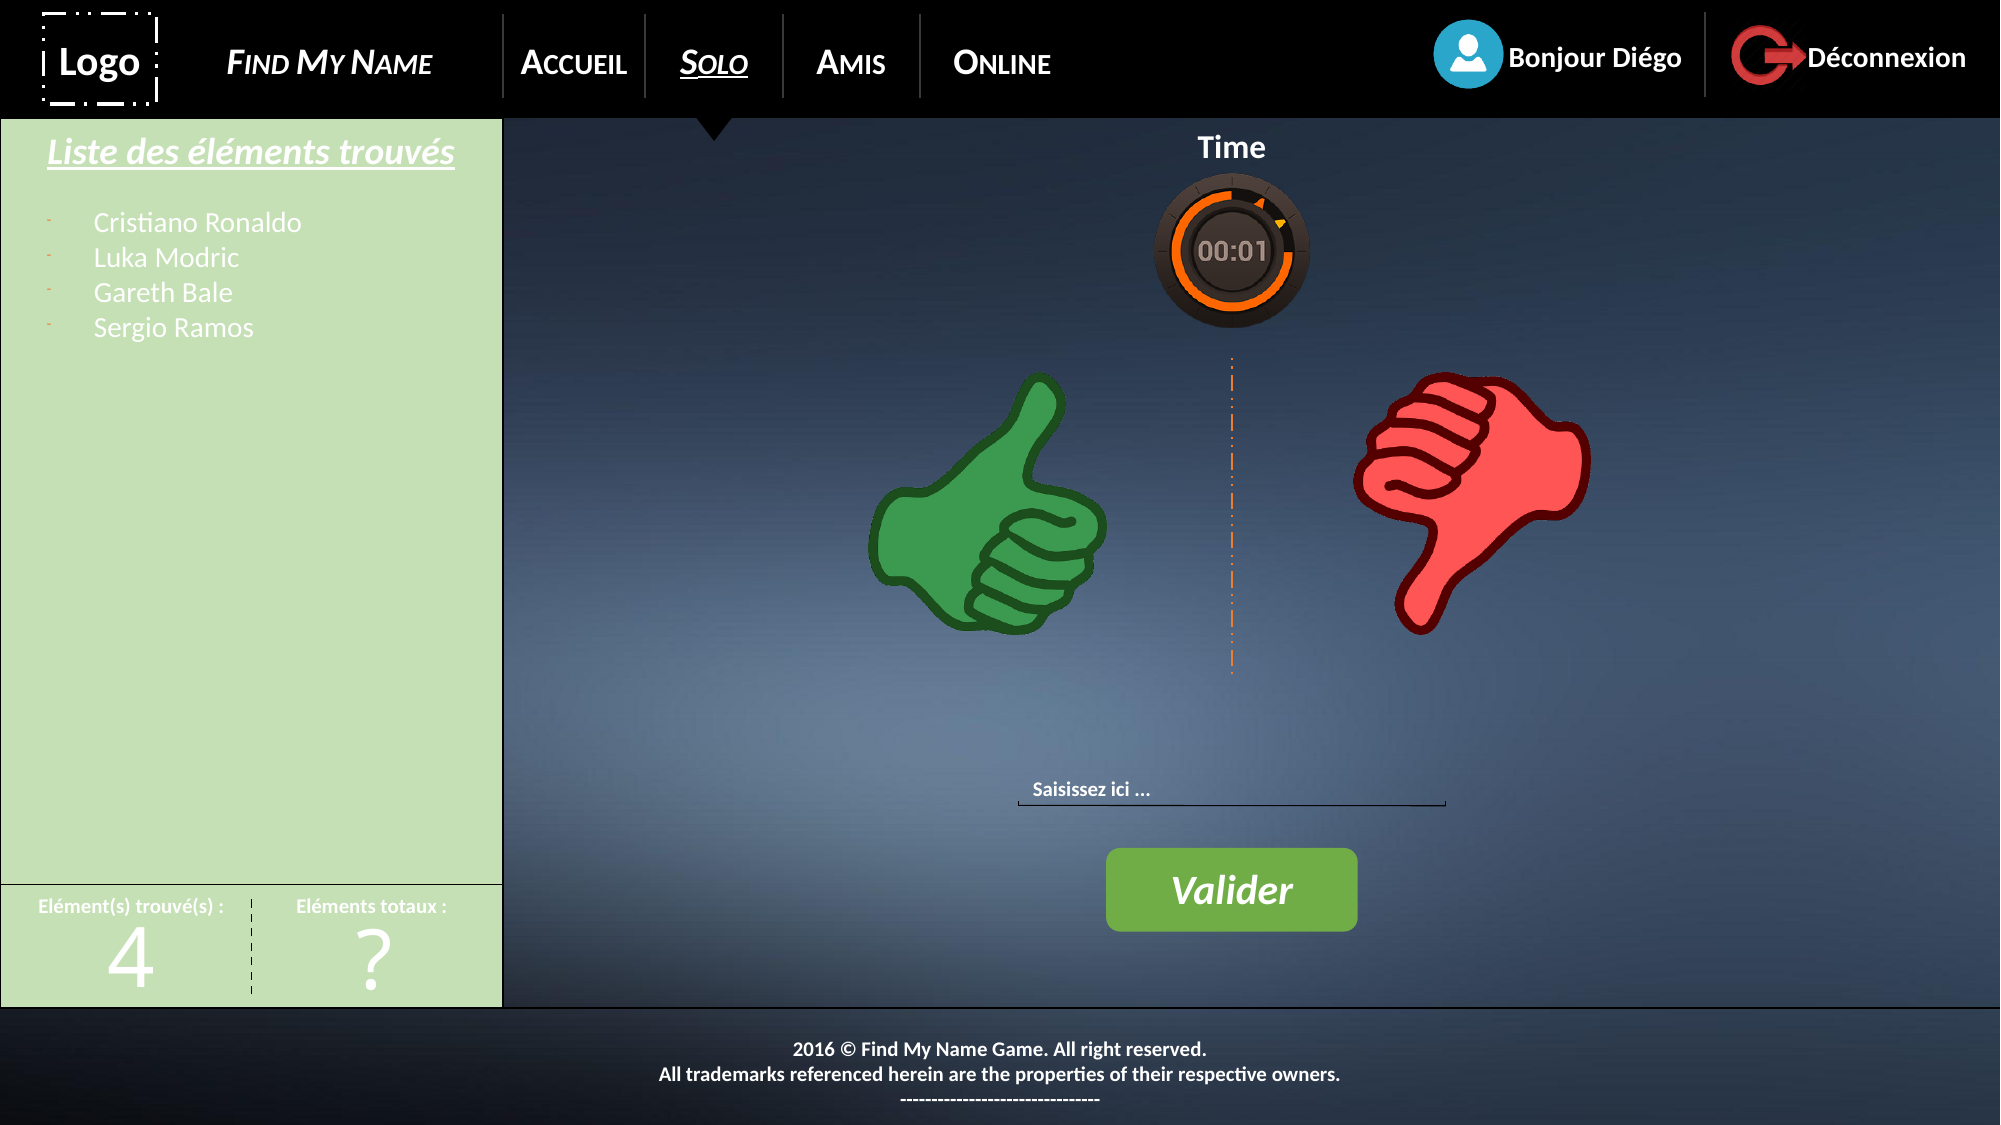

Logo
Bonjour Diégo
Déconnexion
FIND MY NAME
ACCUEIL
SOLO
AMIS
ONLINE
Time
Liste des éléments trouvés
Cristiano Ronaldo
Luka Modric
Gareth Bale
Sergio Ramos
Saisissez ici ...
Valider
Elément(s) trouvé(s) :
Eléments totaux :
4
?
2016 © Find My Name Game. All right reserved.
All trademarks referenced herein are the properties of their respective owners.
--------------------------------